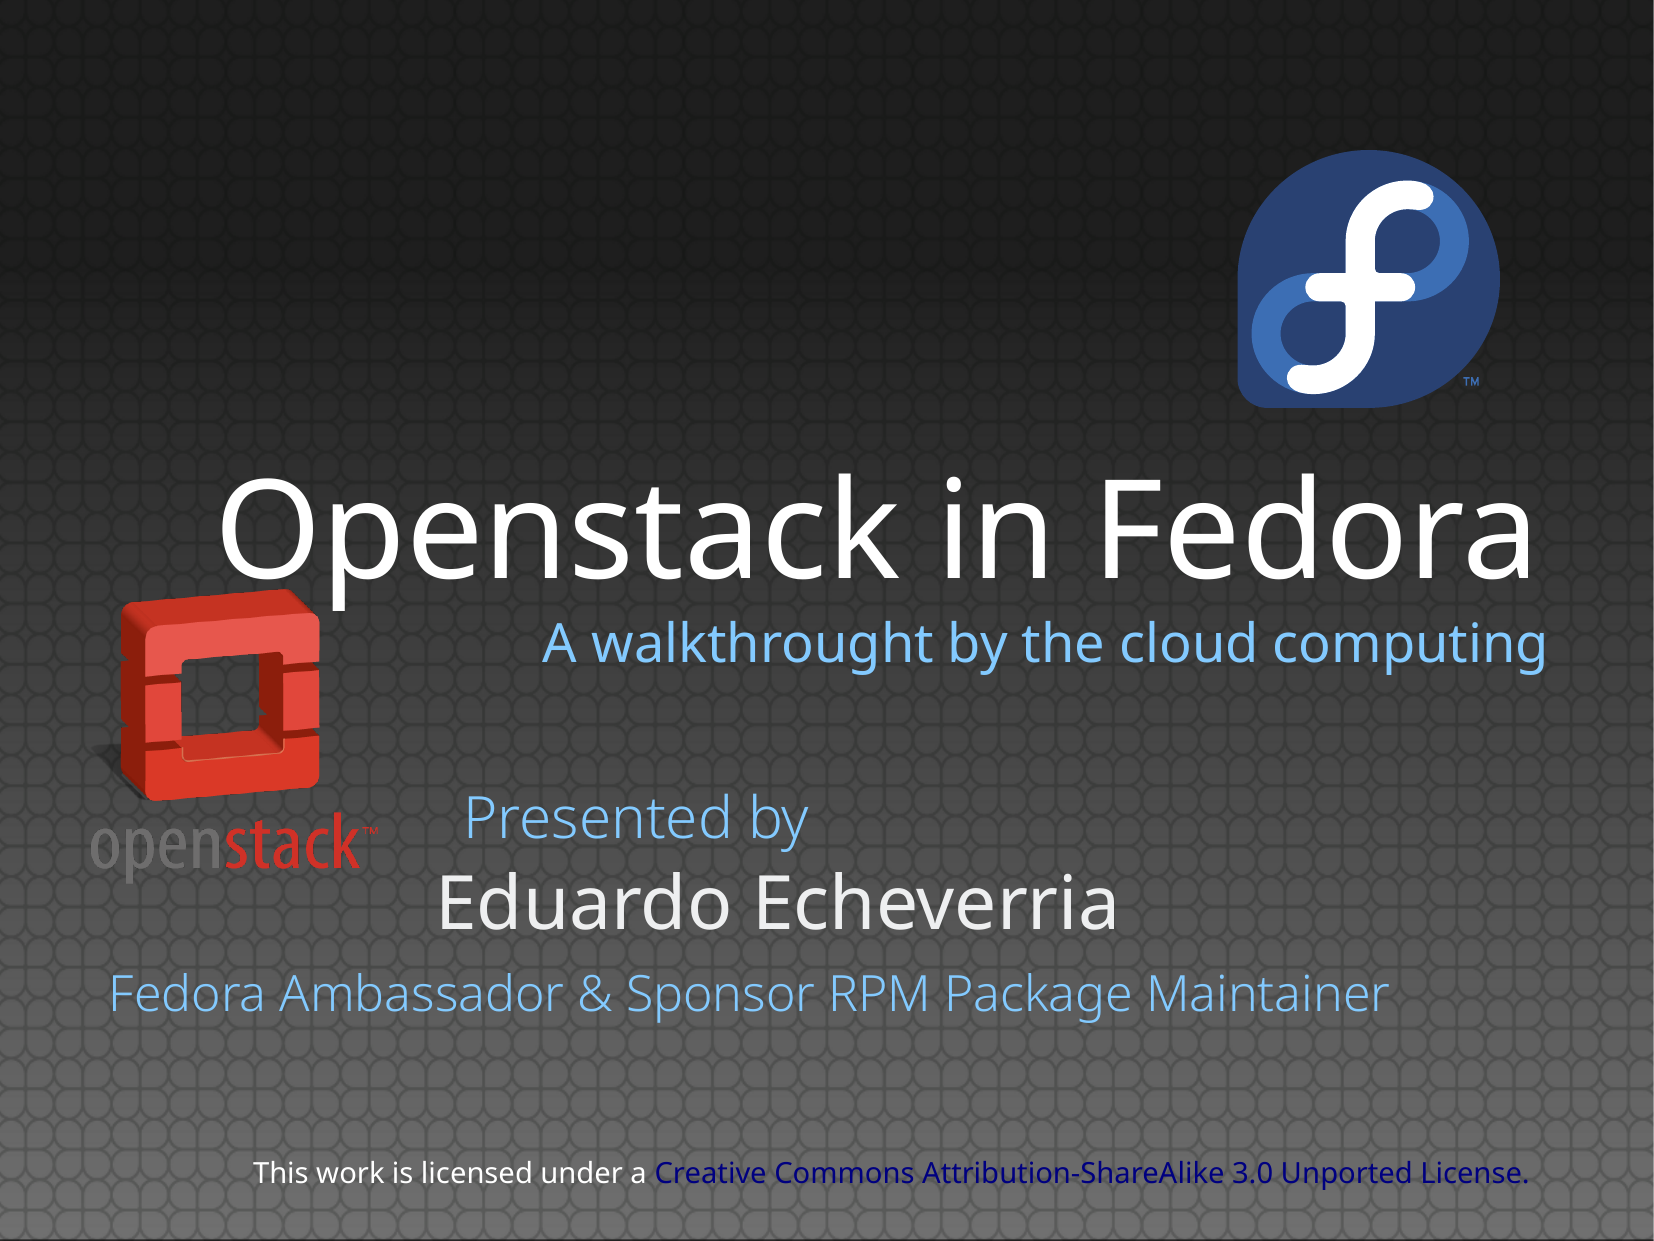

Openstack in Fedora
# A walkthrought by the cloud computing
Presented by
Eduardo Echeverria
Fedora Ambassador & Sponsor RPM Package Maintainer
This work is licensed under a Creative Commons Attribution-ShareAlike 3.0 Unported License.